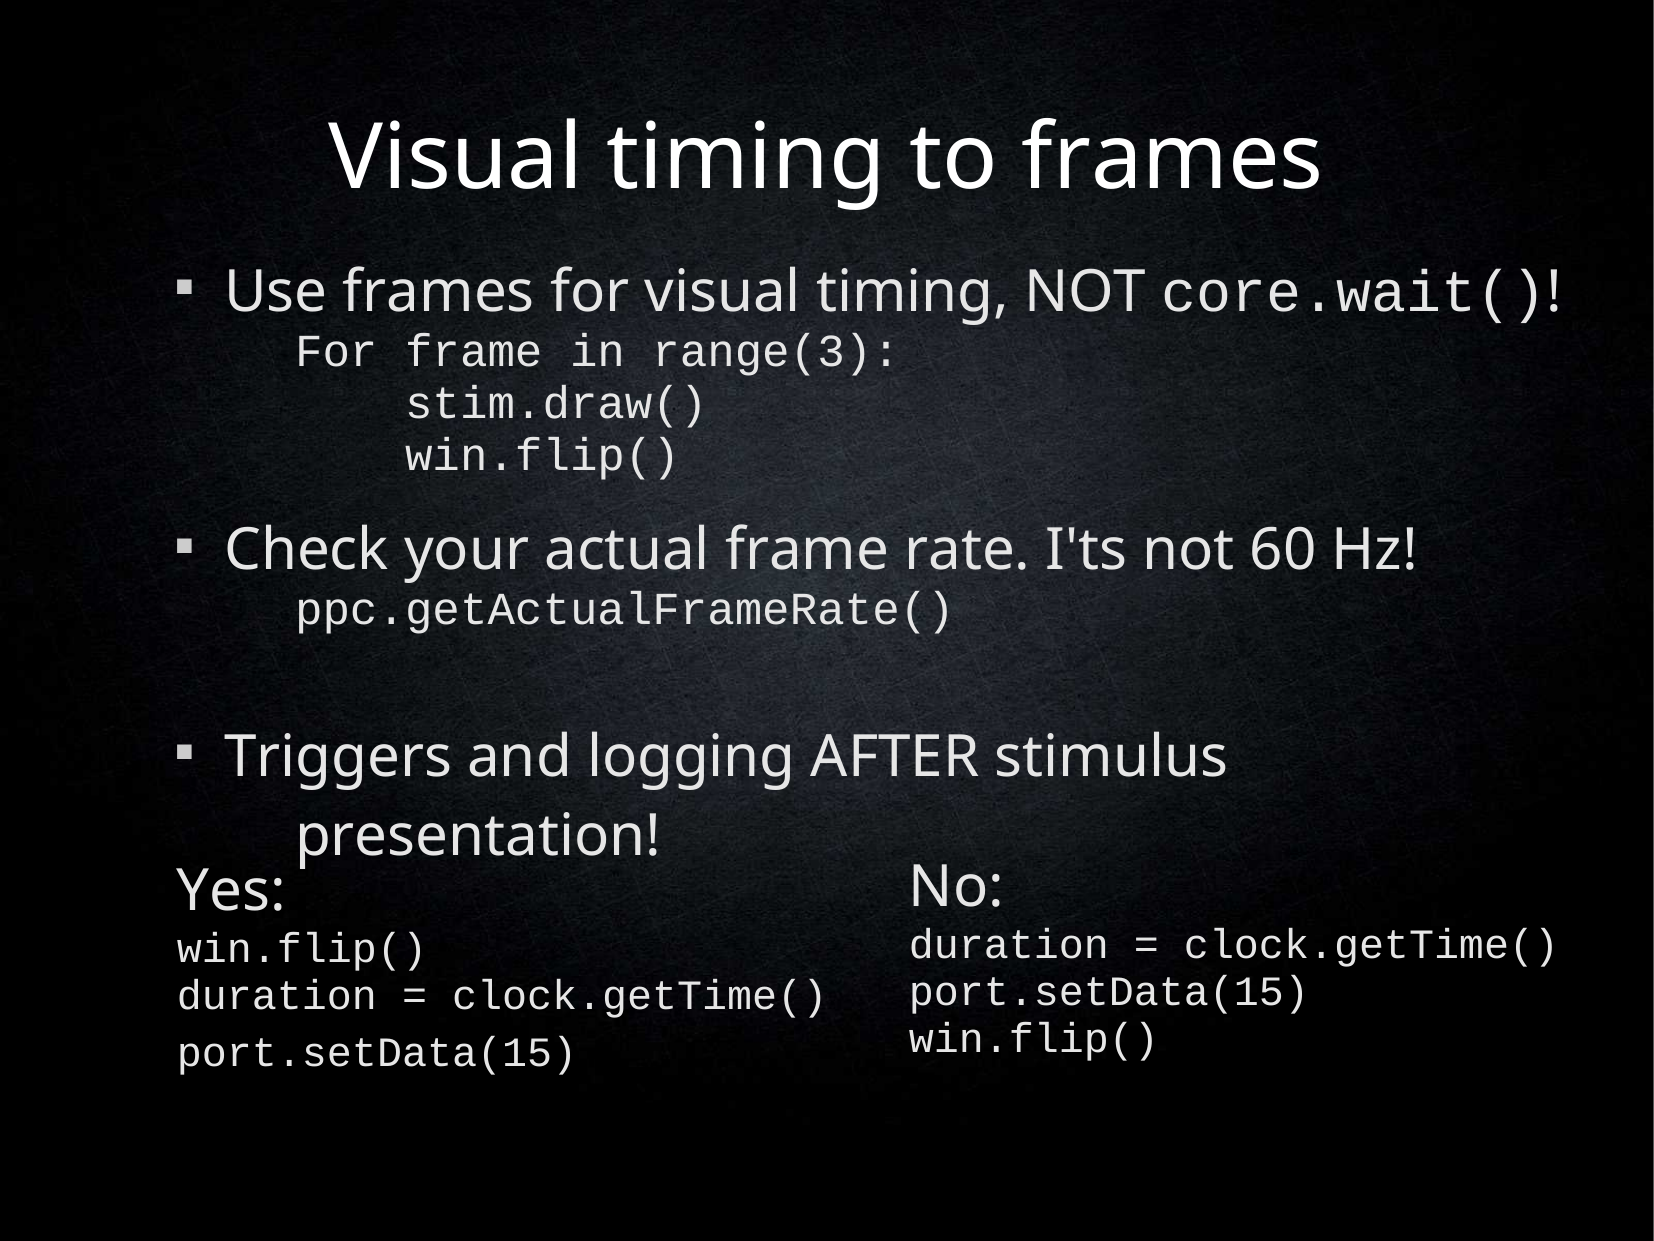

# Visual timing to frames
Use frames for visual timing, NOT core.wait()!
For frame in range(3):
 stim.draw()
 win.flip()
Check your actual frame rate. I'ts not 60 Hz!
ppc.getActualFrameRate()
Triggers and logging AFTER stimulus presentation!
No:
duration = clock.getTime()
port.setData(15)
win.flip()
Yes:
win.flip()
duration = clock.getTime()
port.setData(15)